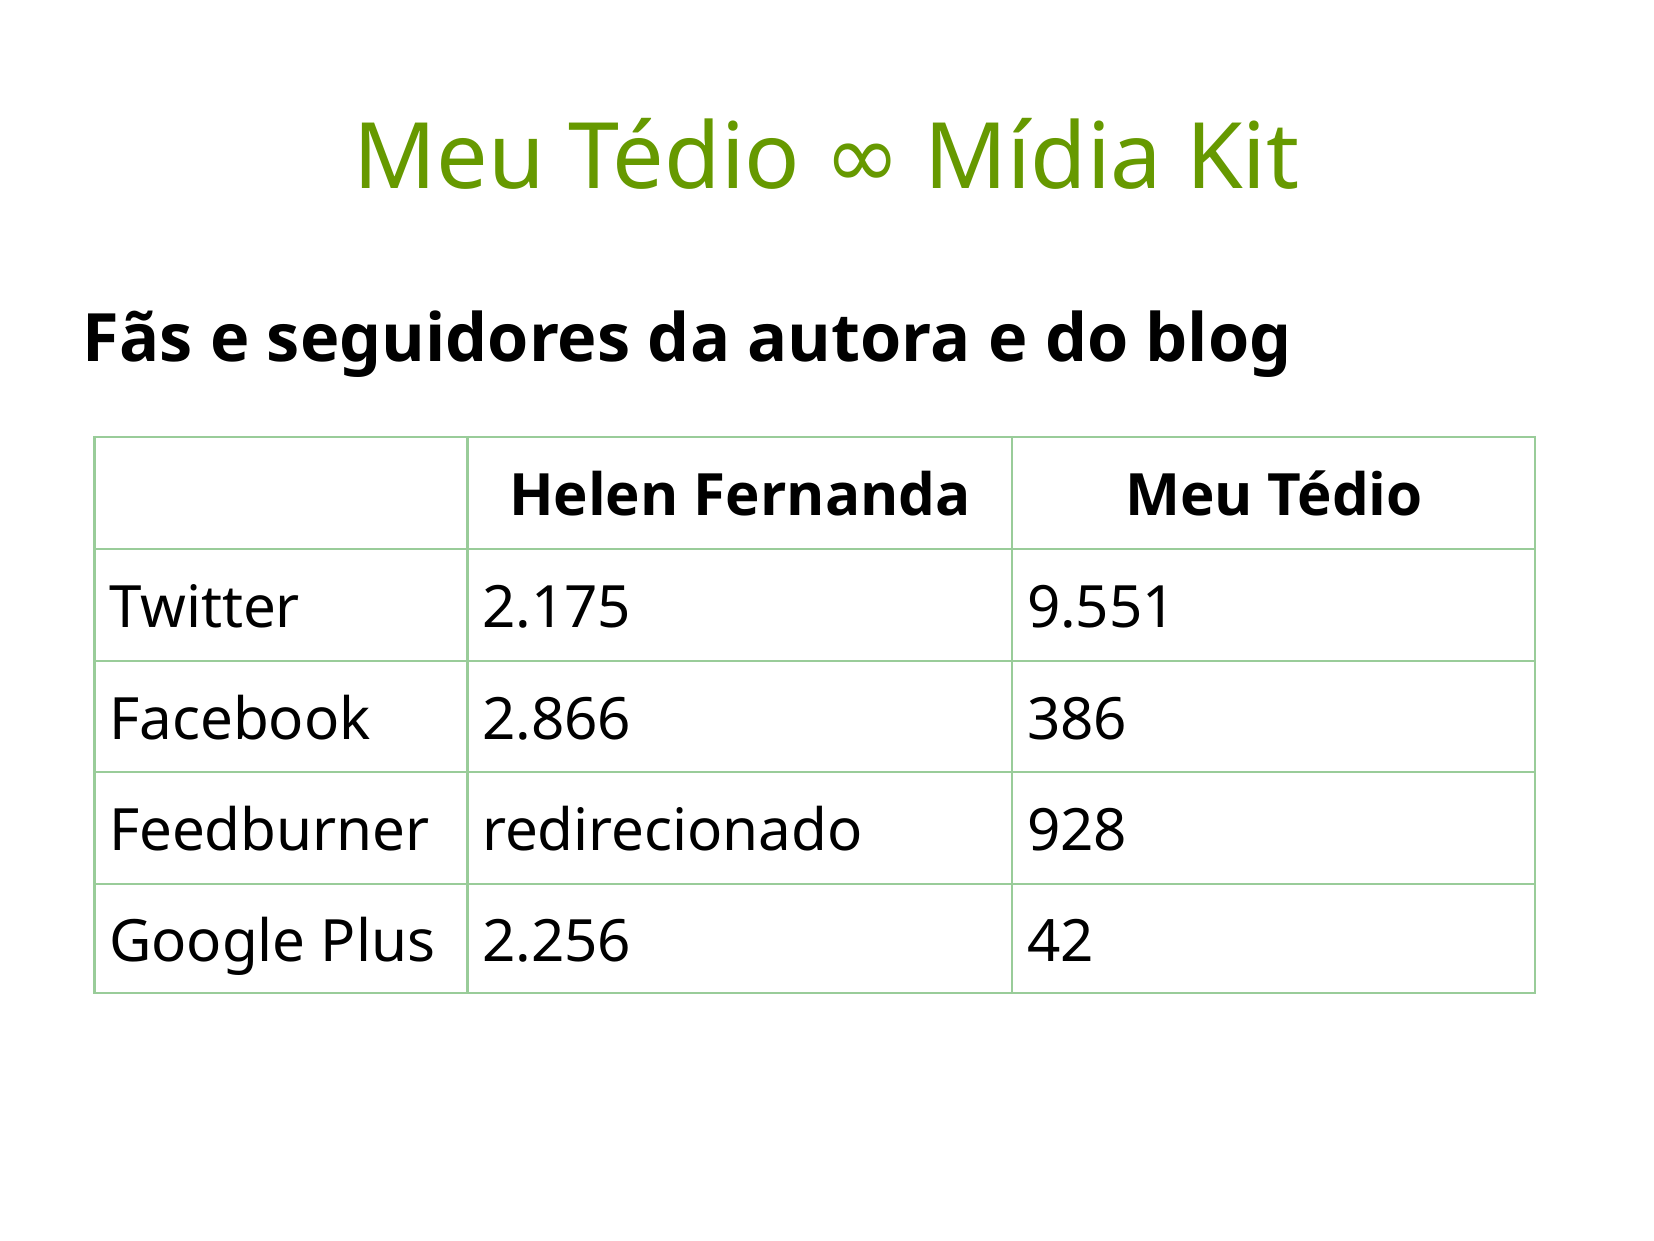

# Meu Tédio ∞ Mídia Kit
Fãs e seguidores da autora e do blog
| | Helen Fernanda | Meu Tédio |
| --- | --- | --- |
| Twitter | 2.175 | 9.551 |
| Facebook | 2.866 | 386 |
| Feedburner | redirecionado | 928 |
| Google Plus | 2.256 | 42 |